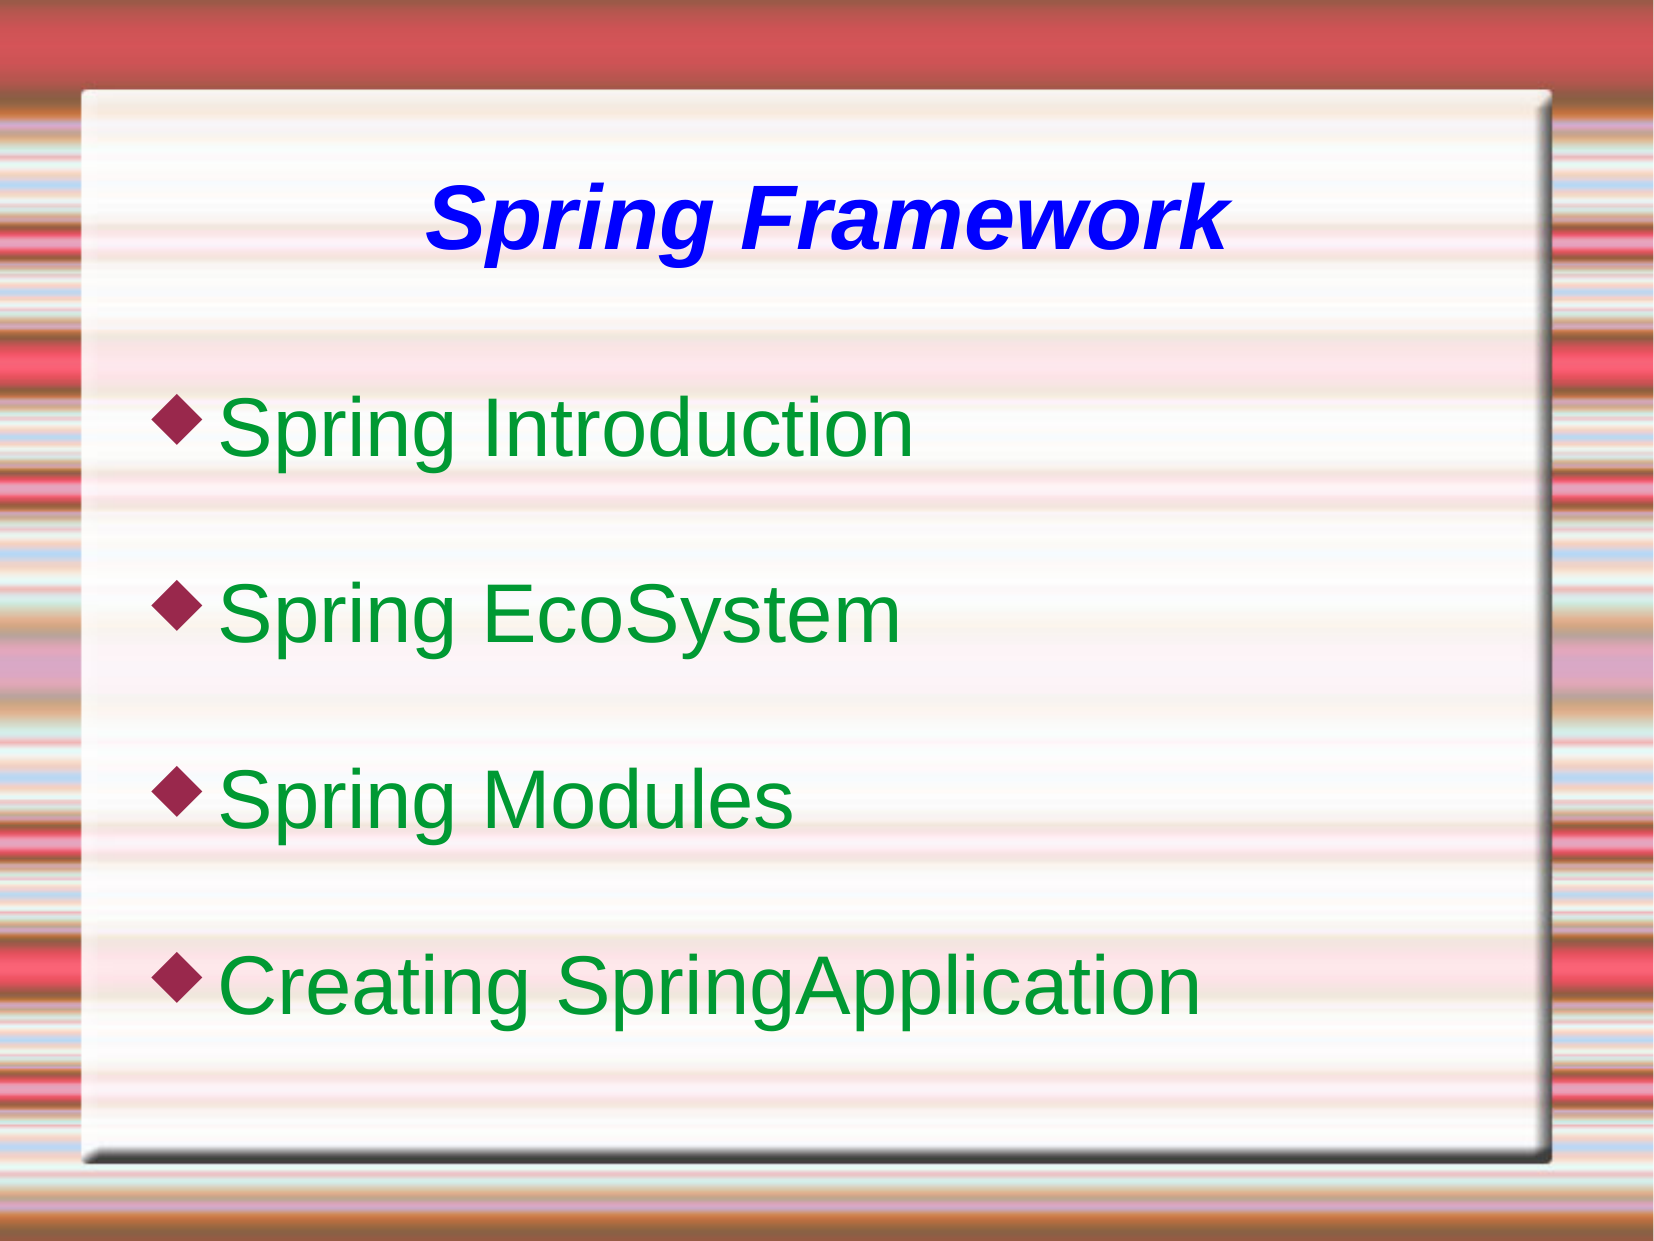

# Spring Framework
Spring Introduction
Spring EcoSystem
Spring Modules
Creating SpringApplication